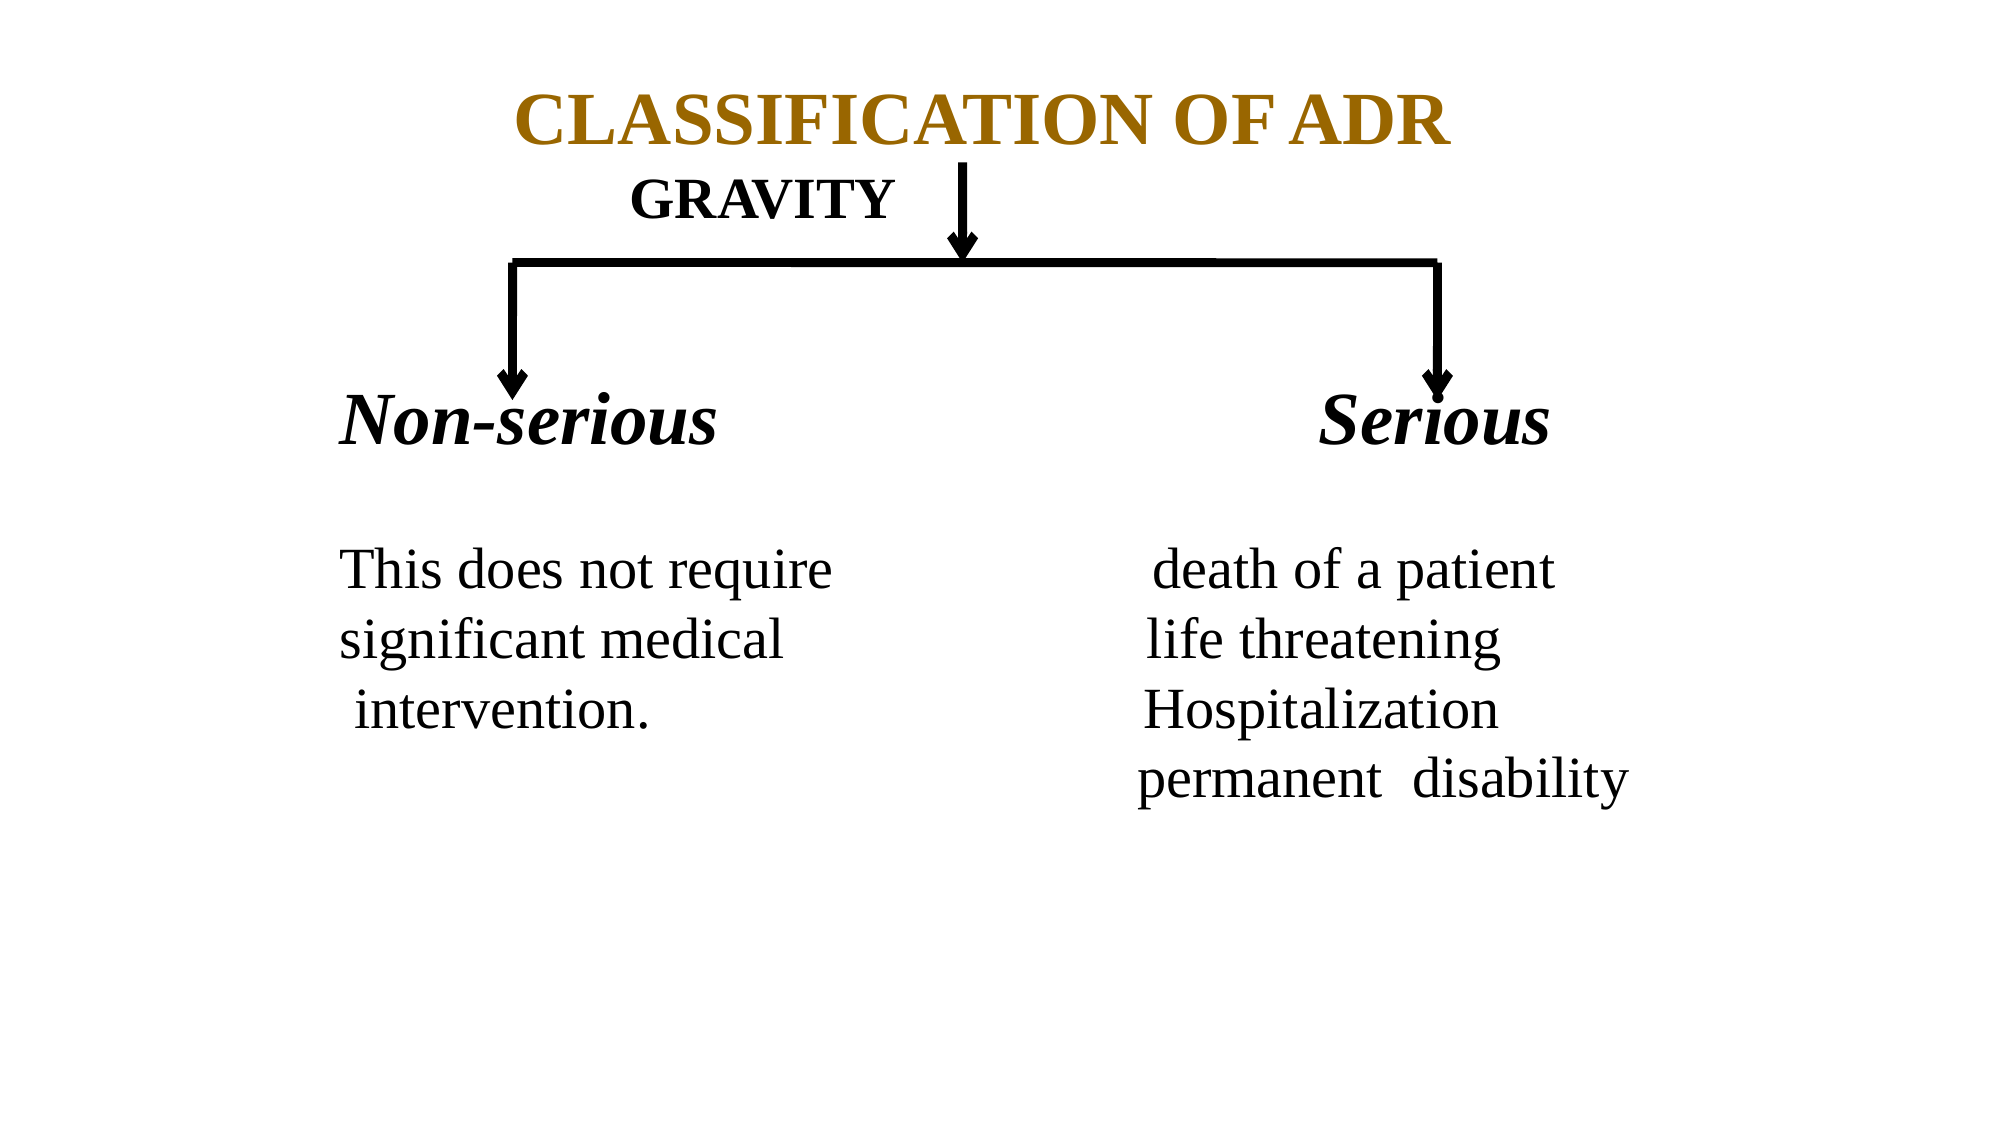

CLASSIFICATION OF ADR
 GRAVITY
Non-serious Serious
This does not require death of a patient
significant medical life threatening
 intervention. Hospitalization
 permanent disability